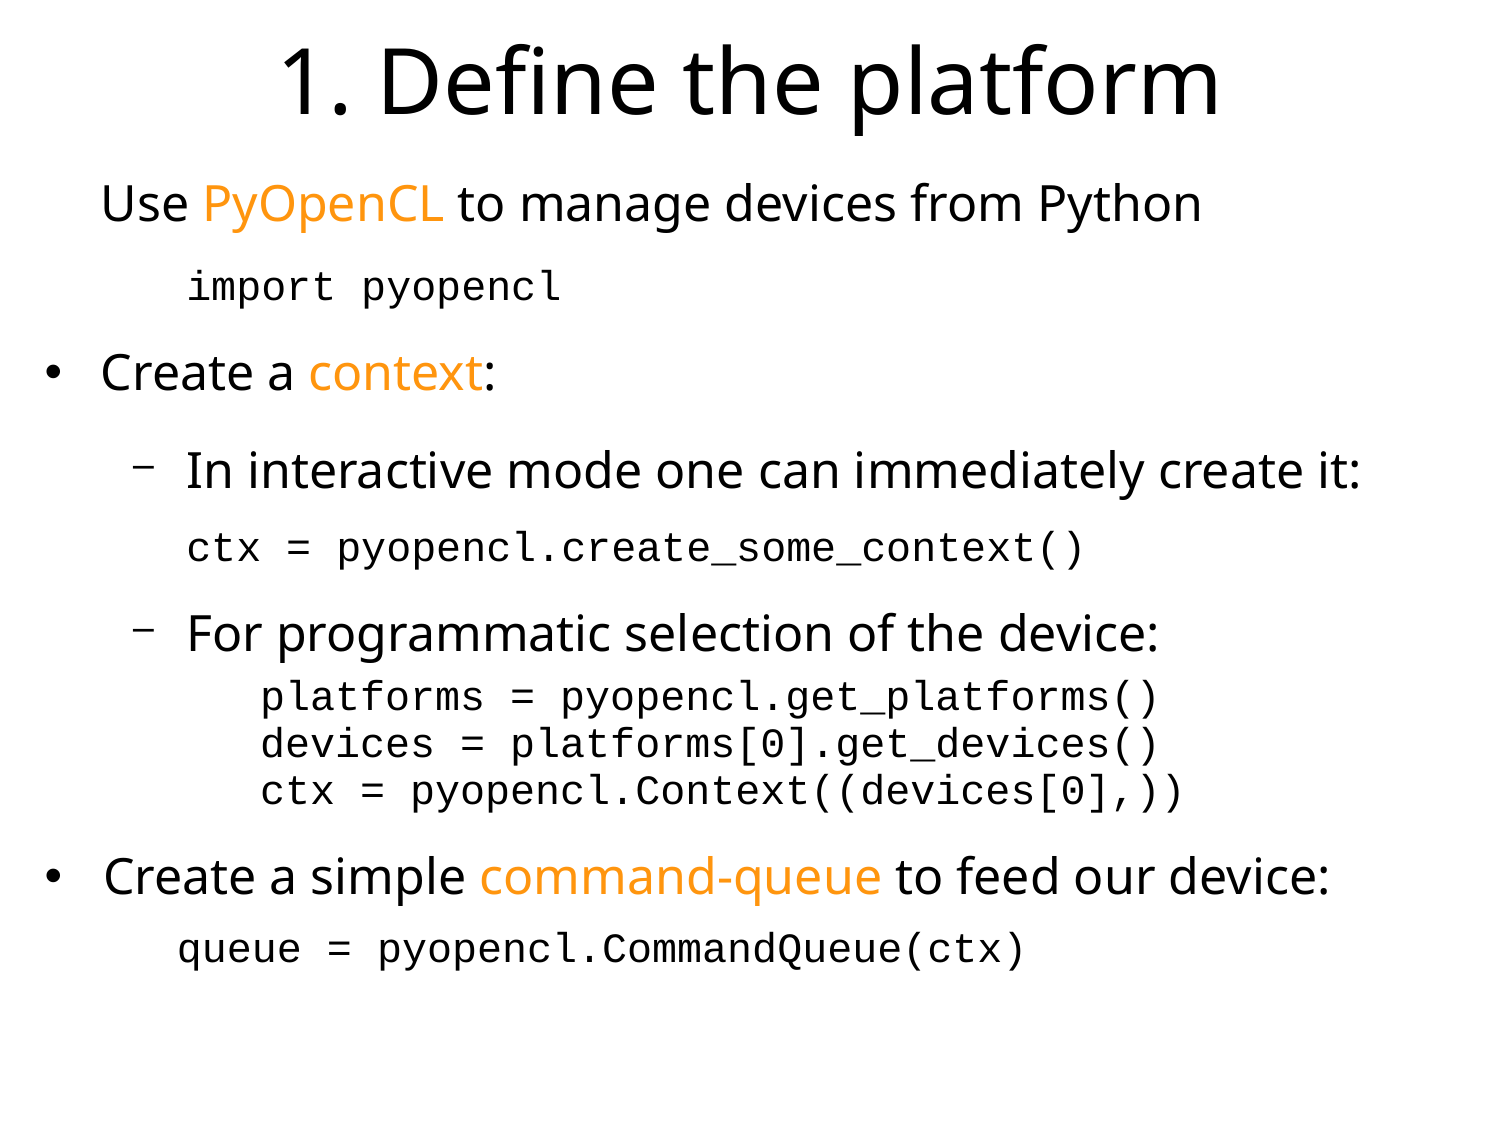

# 1. Define the platform
Use PyOpenCL to manage devices from Python
import pyopencl
Create a context:
In interactive mode one can immediately create it:
ctx = pyopencl.create_some_context()
For programmatic selection of the device:
	platforms = pyopencl.get_platforms()
	devices = platforms[0].get_devices()
	ctx = pyopencl.Context((devices[0],))
Create a simple command-queue to feed our device:
	queue = pyopencl.CommandQueue(ctx)